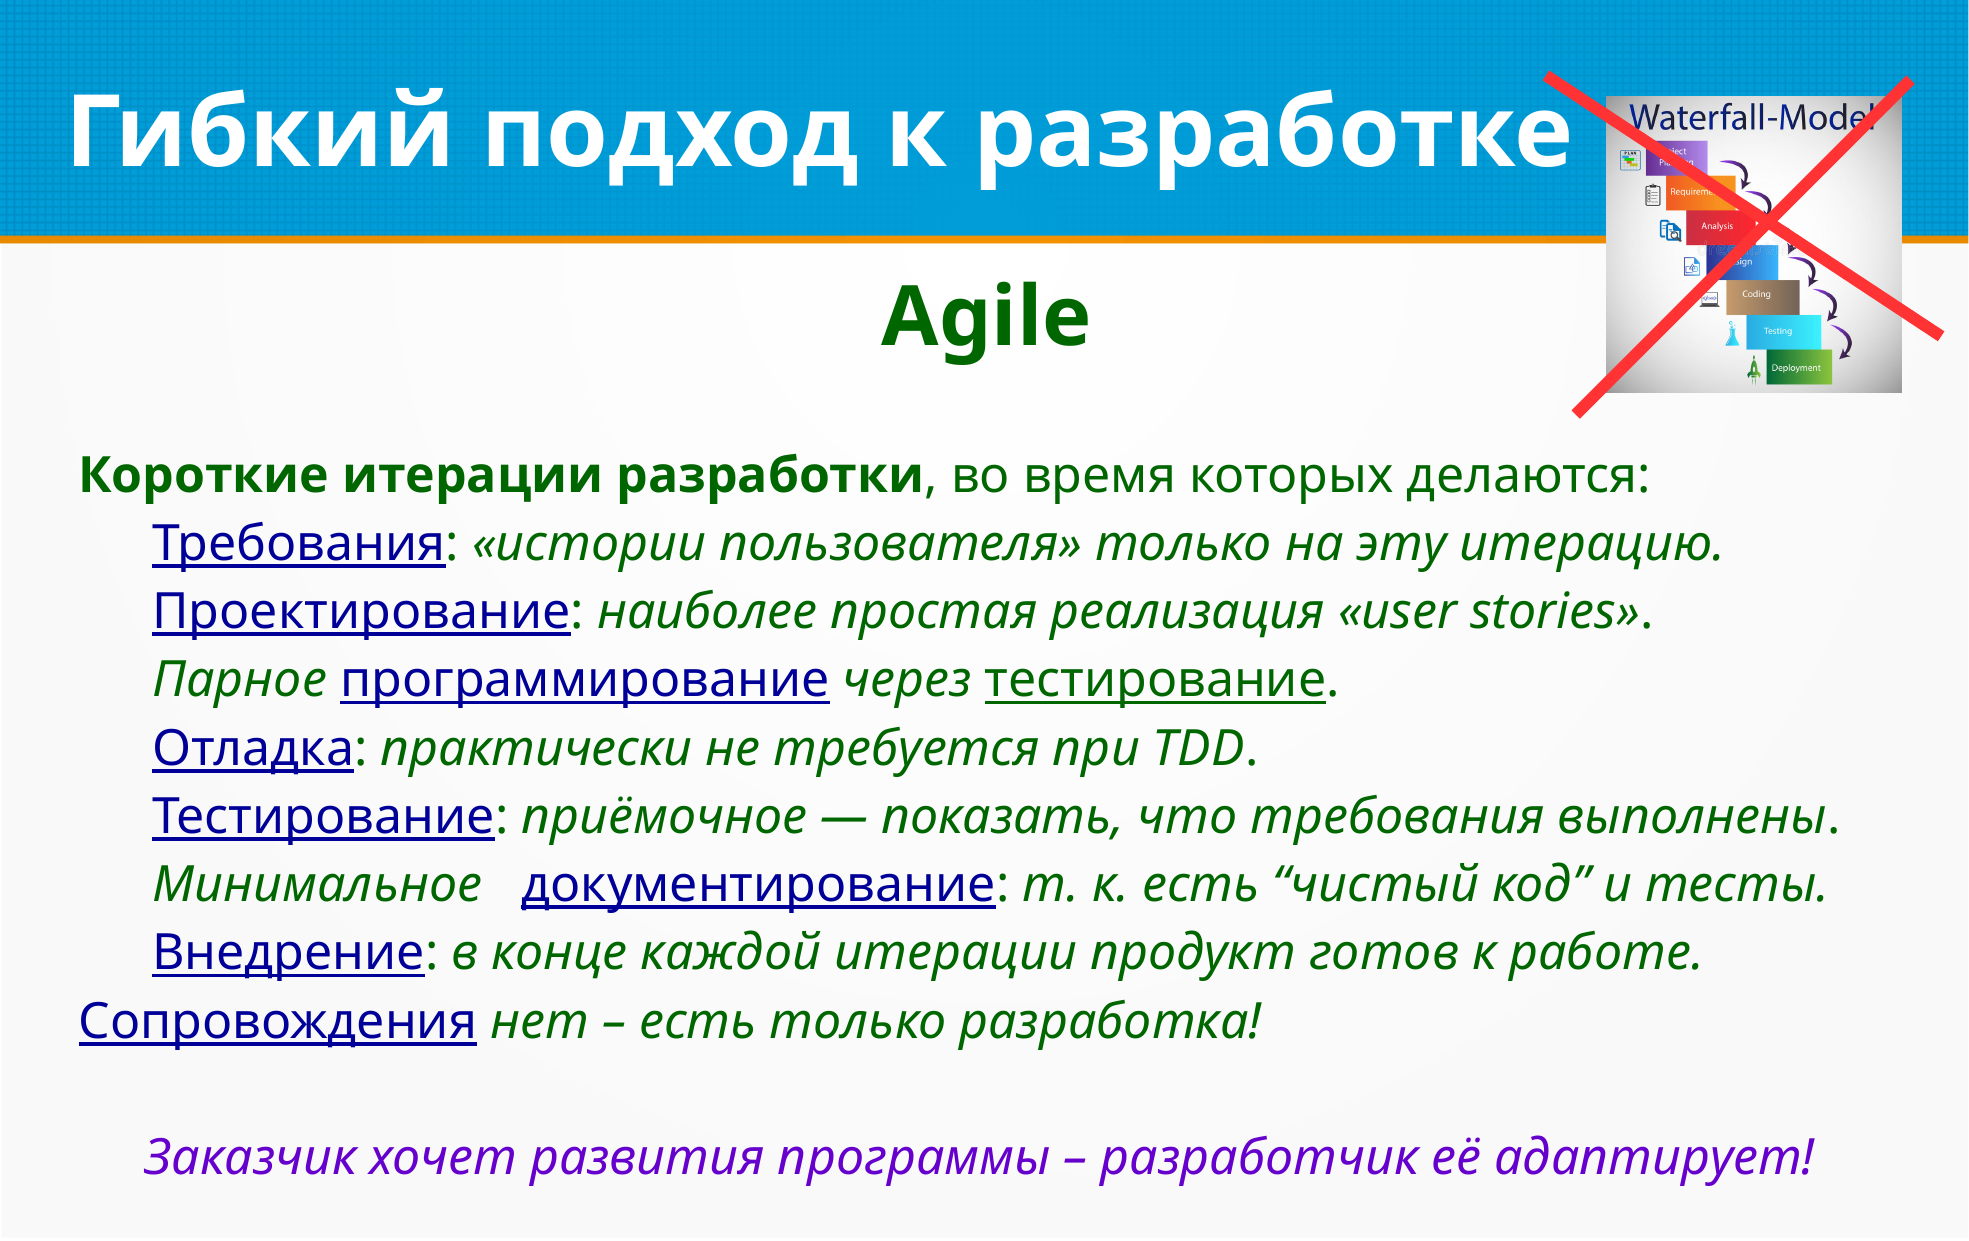

Гибкий подход к разработке
Agile
Короткие итерации разработки, во время которых делаются:
	Требования: «истории пользователя» только на эту итерацию.
	Проектирование: наиболее простая реализация «user stories».
	Парное программирование через тестирование.
	Отладка: практически не требуется при TDD.
	Тестирование: приёмочное — показать, что требования выполнены.
	Минимальное	документирование: т. к. есть “чистый код” и тесты.
	Внедрение: в конце каждой итерации продукт готов к работе.
Сопровождения нет – есть только разработка!
Заказчик хочет развития программы – разработчик её адаптирует!